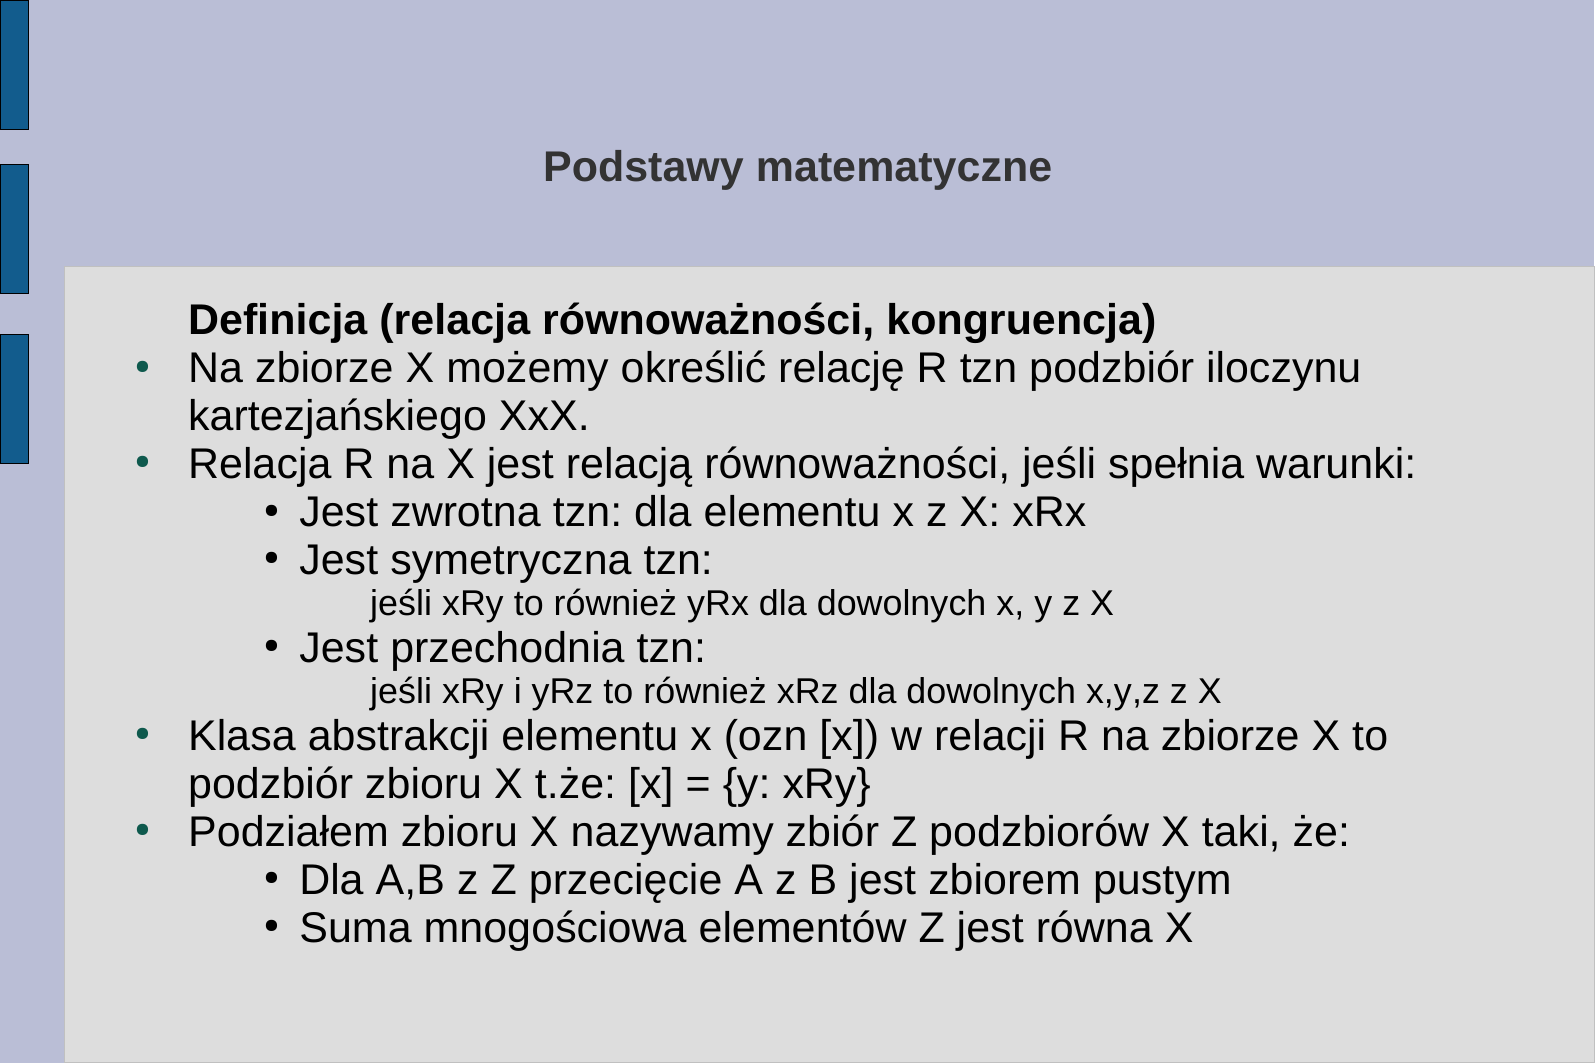

# Podstawy matematyczne
Definicja (relacja równoważności, kongruencja)
Na zbiorze X możemy określić relację R tzn podzbiór iloczynu kartezjańskiego XxX.
Relacja R na X jest relacją równoważności, jeśli spełnia warunki:
Jest zwrotna tzn: dla elementu x z X: xRx
Jest symetryczna tzn:
jeśli xRy to również yRx dla dowolnych x, y z X
Jest przechodnia tzn:
jeśli xRy i yRz to również xRz dla dowolnych x,y,z z X
Klasa abstrakcji elementu x (ozn [x]) w relacji R na zbiorze X to podzbiór zbioru X t.że: [x] = {y: xRy}
Podziałem zbioru X nazywamy zbiór Z podzbiorów X taki, że:
Dla A,B z Z przecięcie A z B jest zbiorem pustym
Suma mnogościowa elementów Z jest równa X